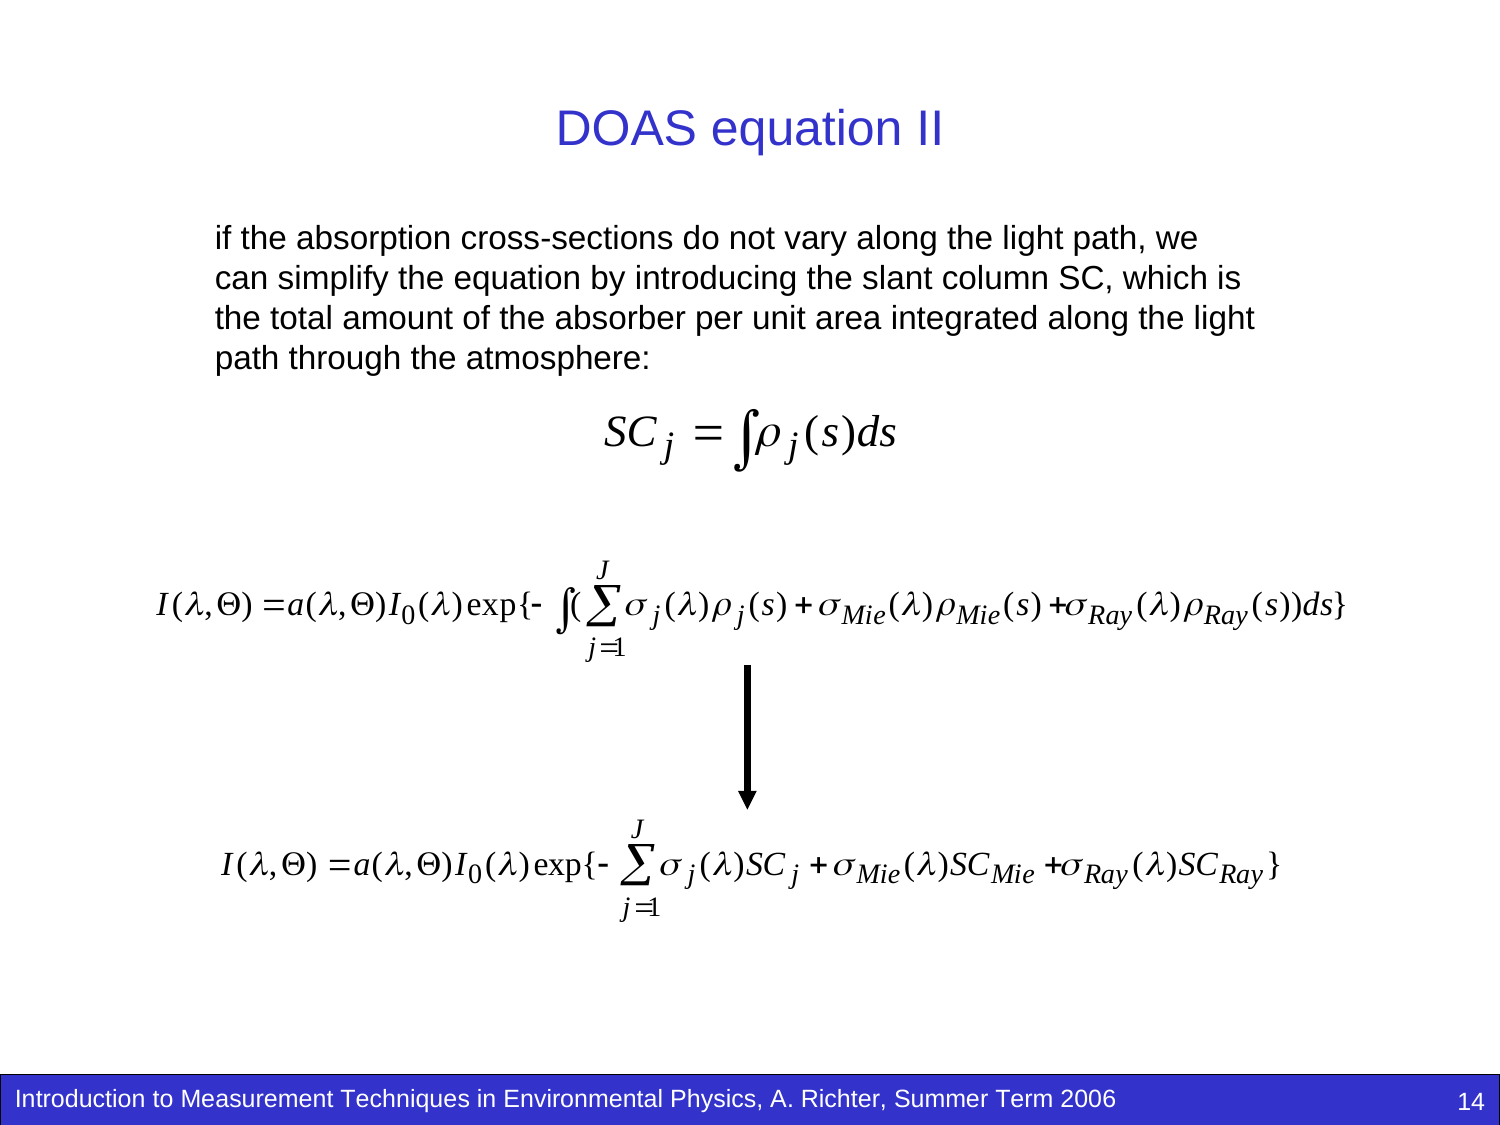

DOAS equation II
if the absorption cross-sections do not vary along the light path, we can simplify the equation by introducing the slant column SC, which is the total amount of the absorber per unit area integrated along the light path through the atmosphere:
14